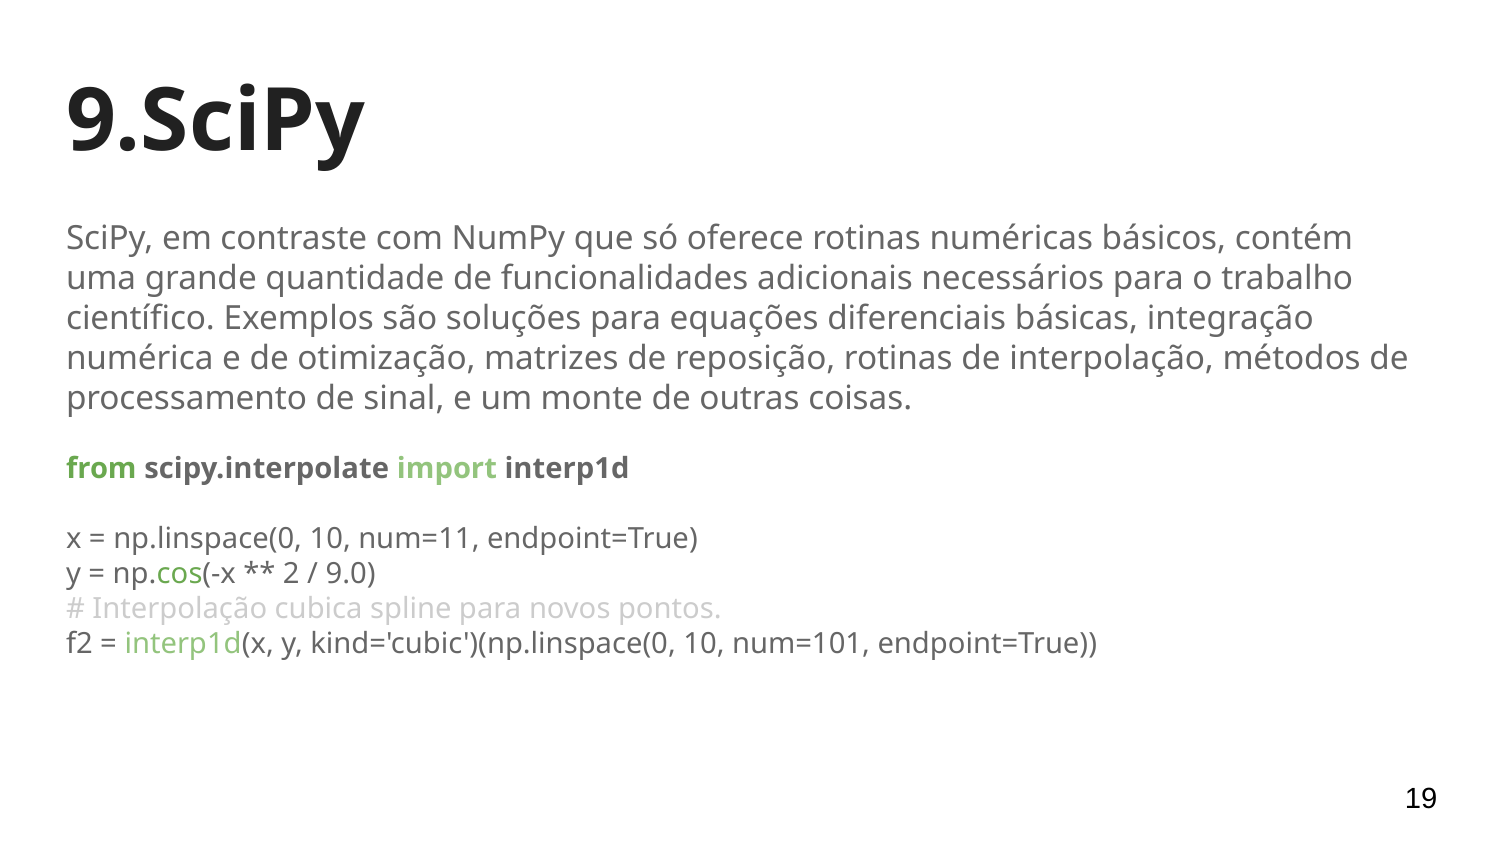

# 9.SciPy
SciPy, em contraste com NumPy que só oferece rotinas numéricas básicos, contém uma grande quantidade de funcionalidades adicionais necessários para o trabalho científico. Exemplos são soluções para equações diferenciais básicas, integração numérica e de otimização, matrizes de reposição, rotinas de interpolação, métodos de processamento de sinal, e um monte de outras coisas.
from scipy.interpolate import interp1d
x = np.linspace(0, 10, num=11, endpoint=True)
y = np.cos(-x ** 2 / 9.0)
# Interpolação cubica spline para novos pontos.
f2 = interp1d(x, y, kind='cubic')(np.linspace(0, 10, num=101, endpoint=True))